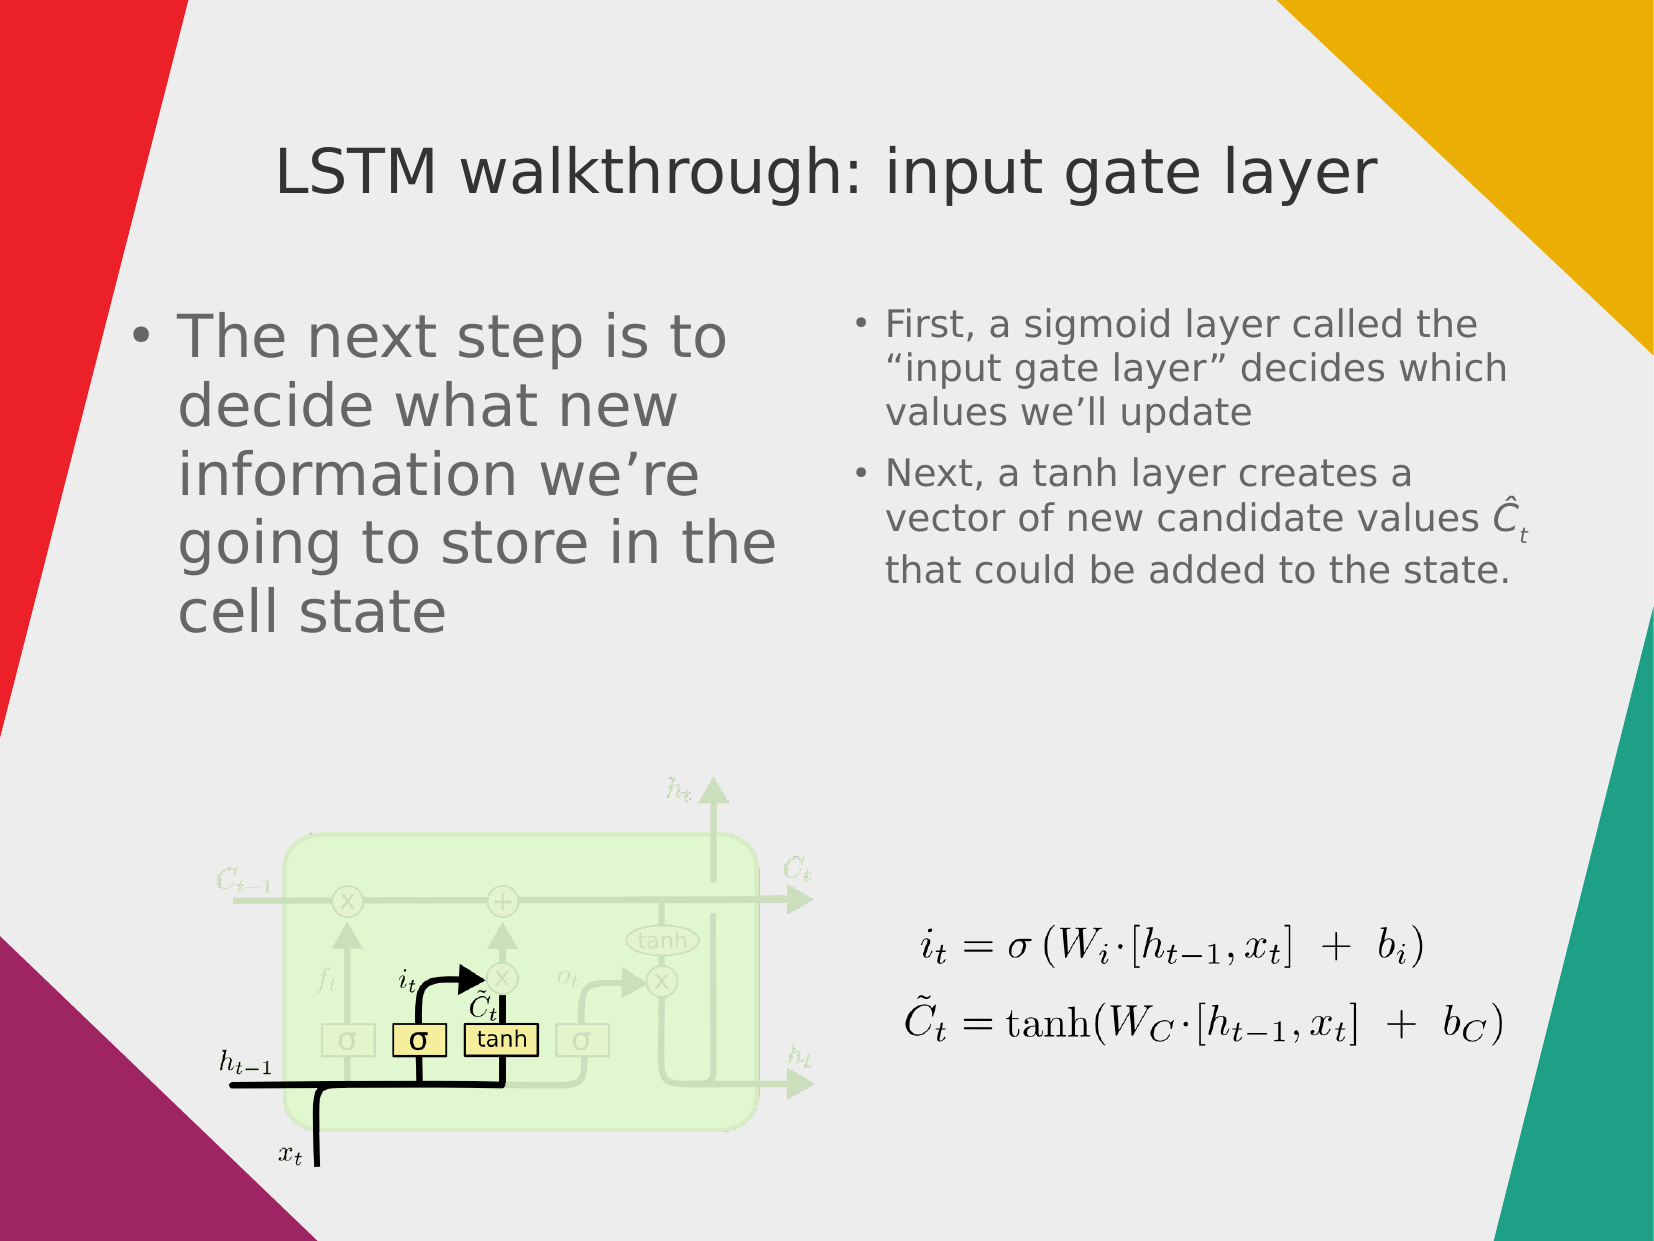

# LSTM walkthrough: input gate layer
The next step is to decide what new information we’re going to store in the cell state
First, a sigmoid layer called the “input gate layer” decides which values we’ll update
Next, a tanh layer creates a vector of new candidate values Ĉt that could be added to the state.